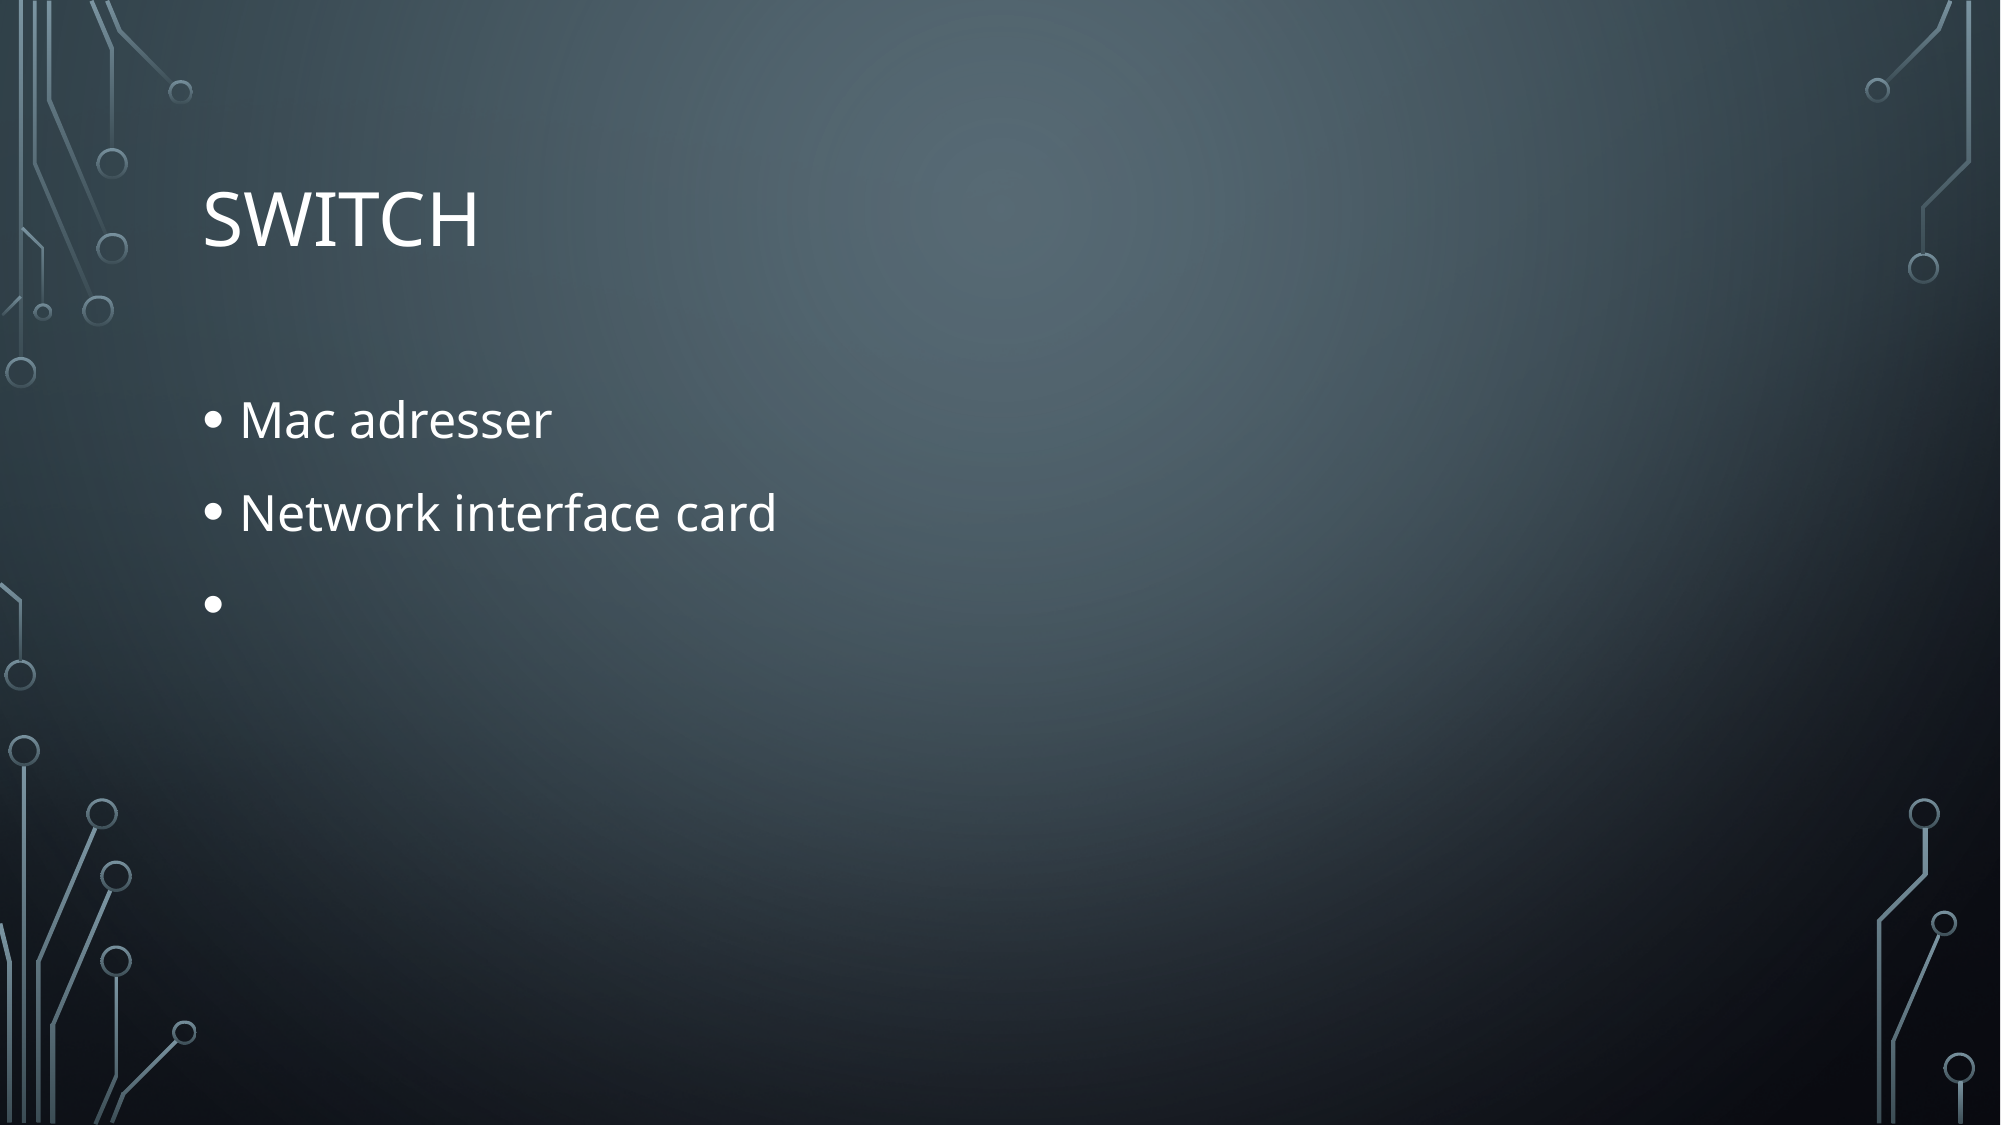

# Switch
Mac adresser
Network interface card